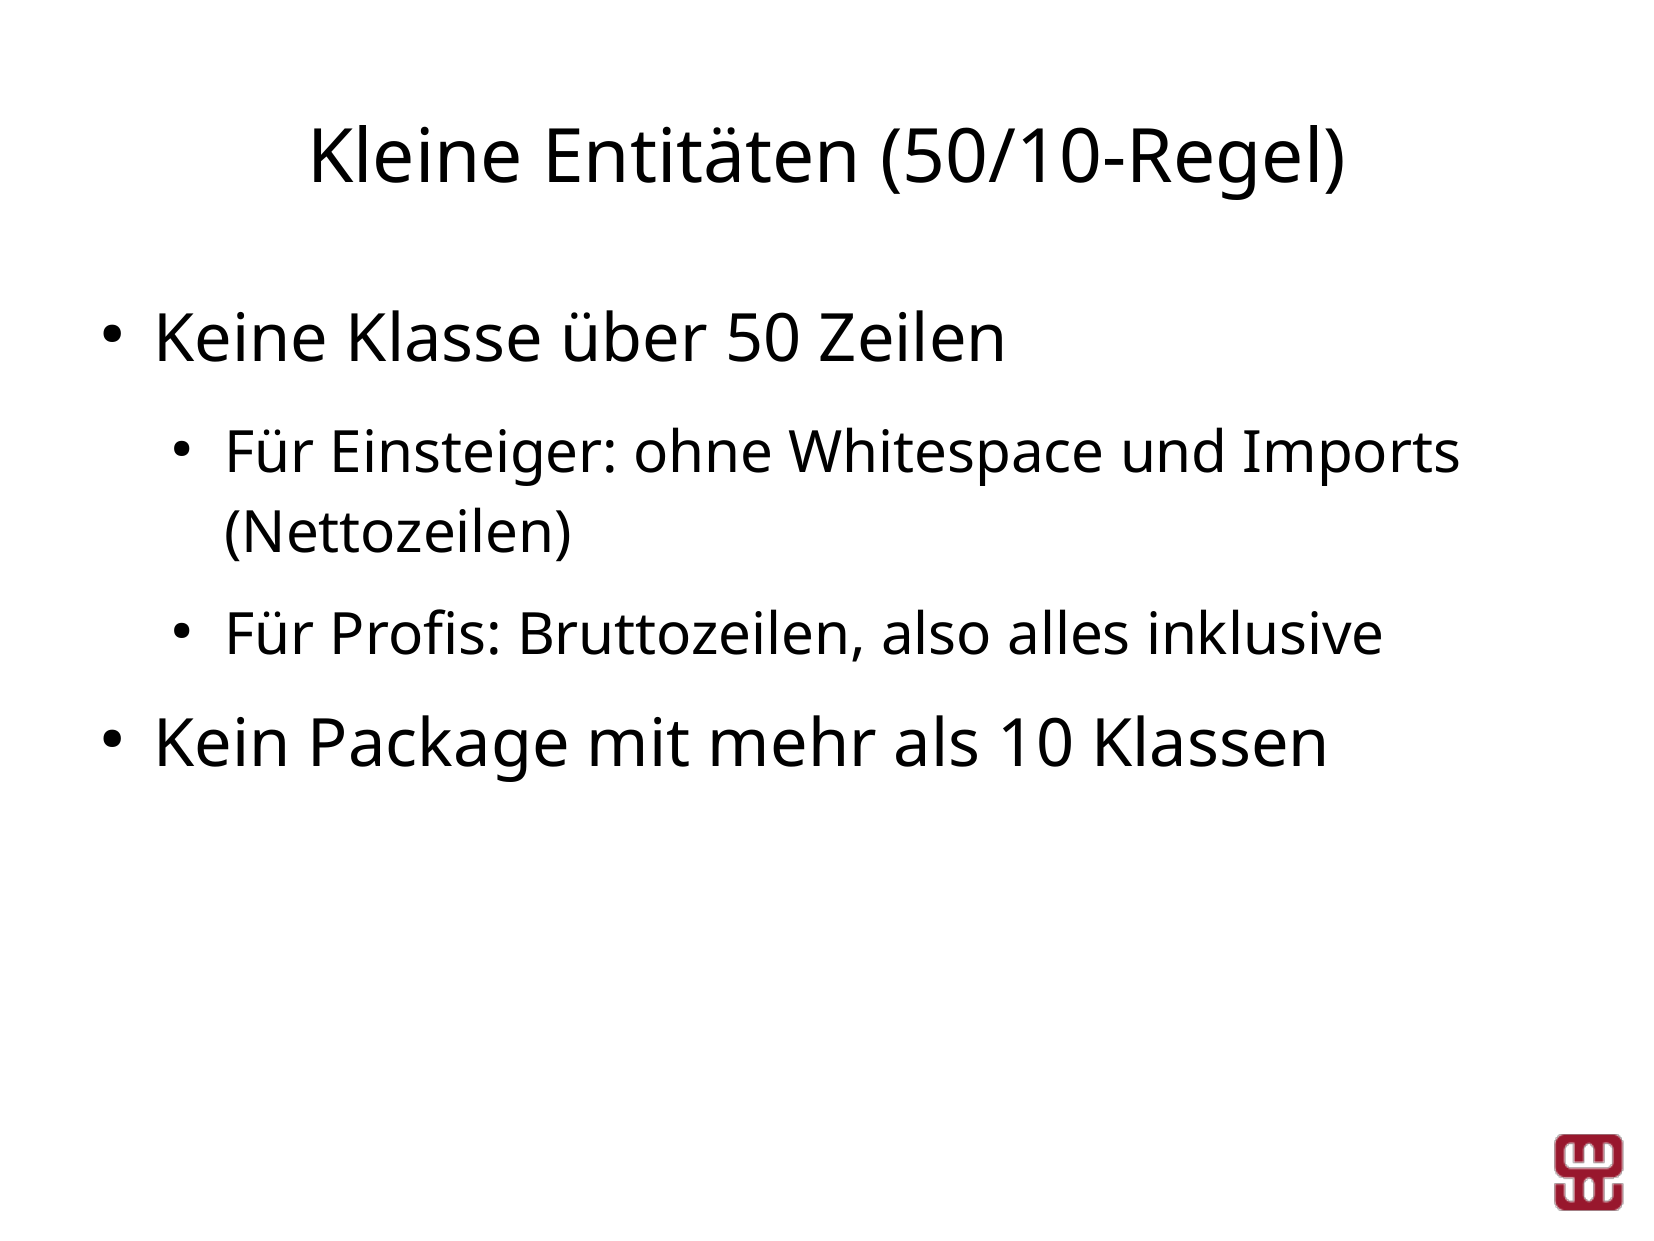

# Kleine Entitäten (50/10-Regel)
Keine Klasse über 50 Zeilen
Für Einsteiger: ohne Whitespace und Imports (Nettozeilen)
Für Profis: Bruttozeilen, also alles inklusive
Kein Package mit mehr als 10 Klassen